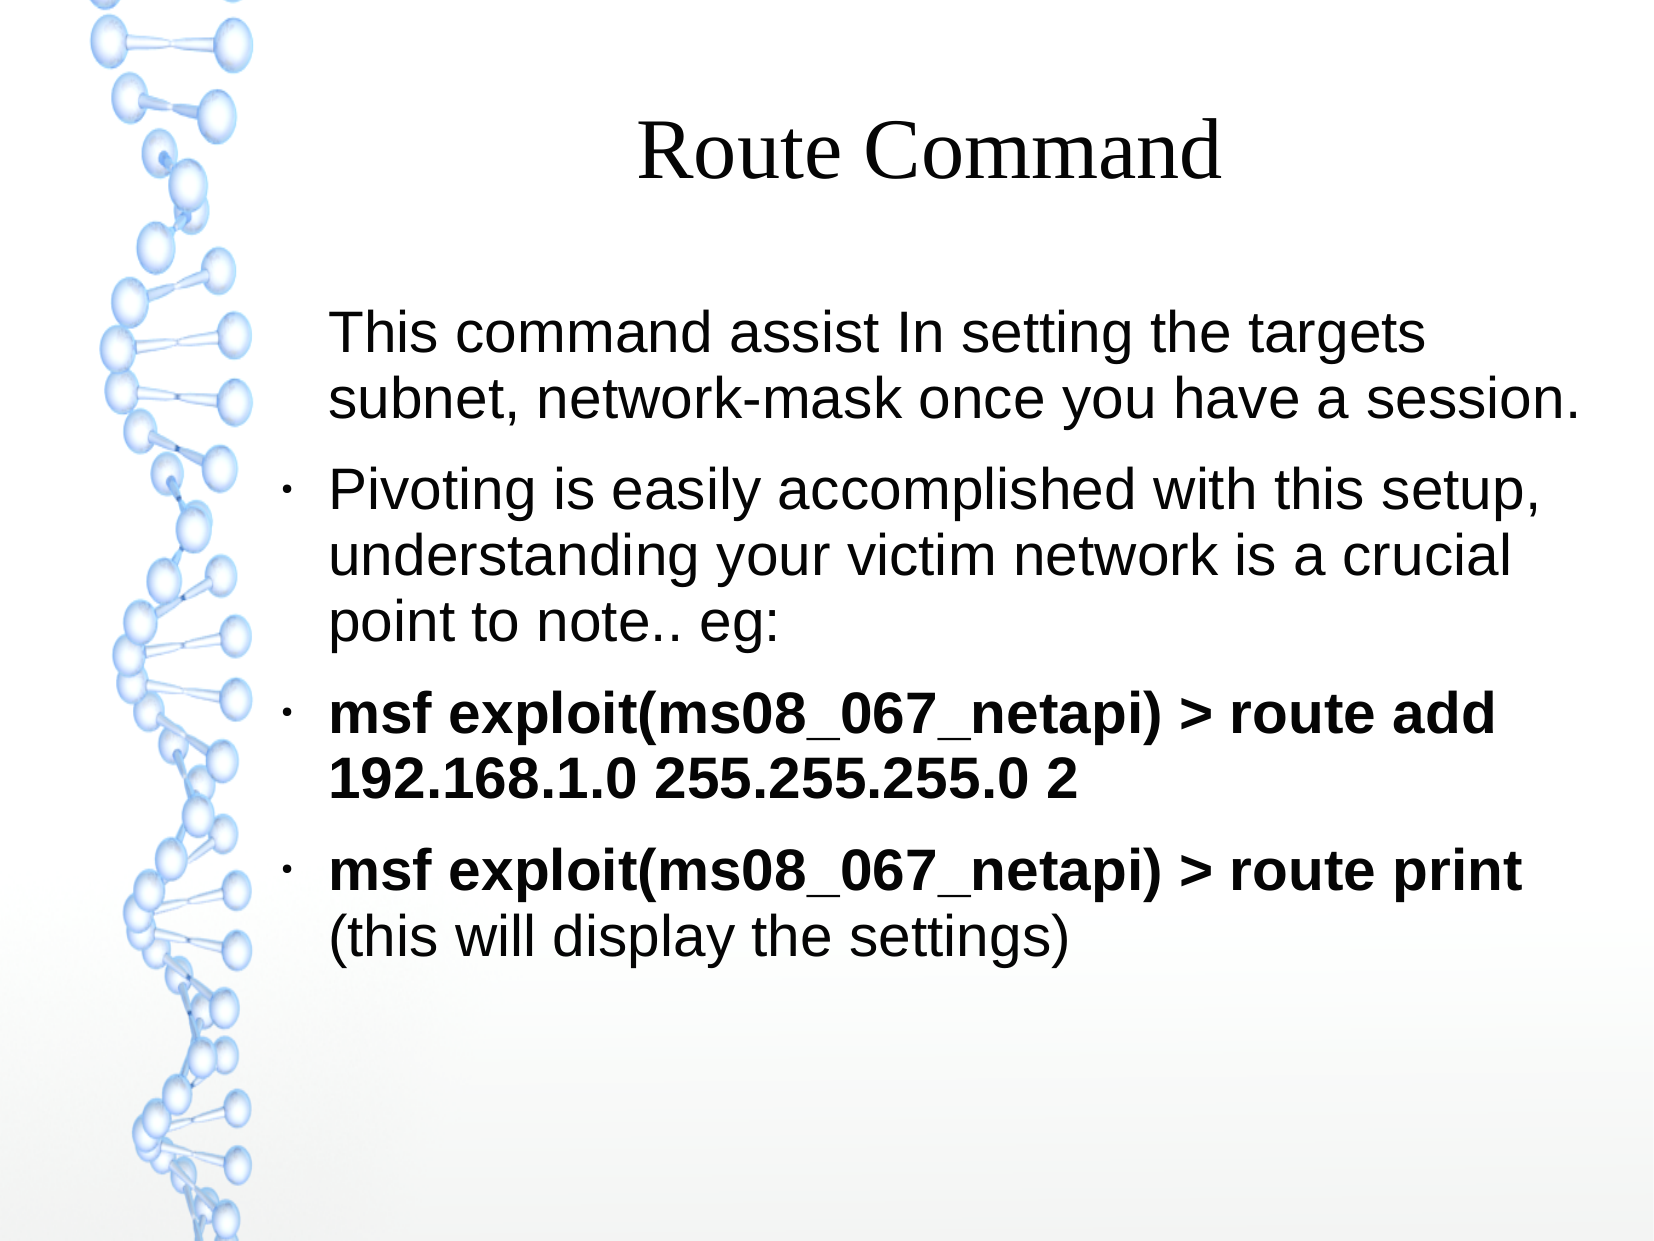

# Route Command
This command assist In setting the targets subnet, network-mask once you have a session.
Pivoting is easily accomplished with this setup, understanding your victim network is a crucial point to note.. eg:
msf exploit(ms08_067_netapi) > route add 192.168.1.0 255.255.255.0 2
msf exploit(ms08_067_netapi) > route print (this will display the settings)